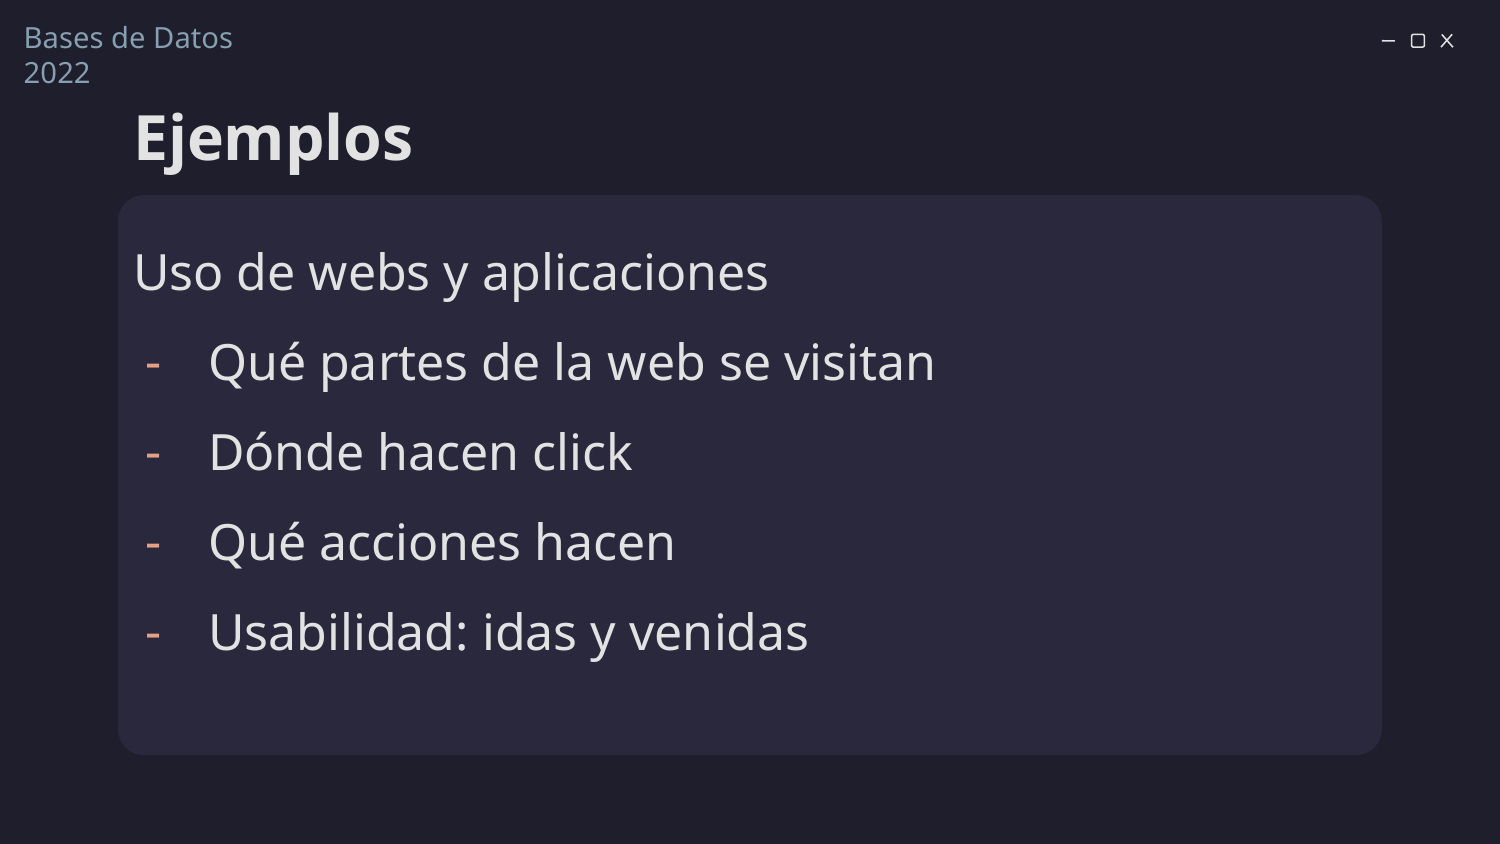

# Ejemplos
Uso de webs y aplicaciones
Qué partes de la web se visitan
Dónde hacen click
Qué acciones hacen
Usabilidad: idas y venidas